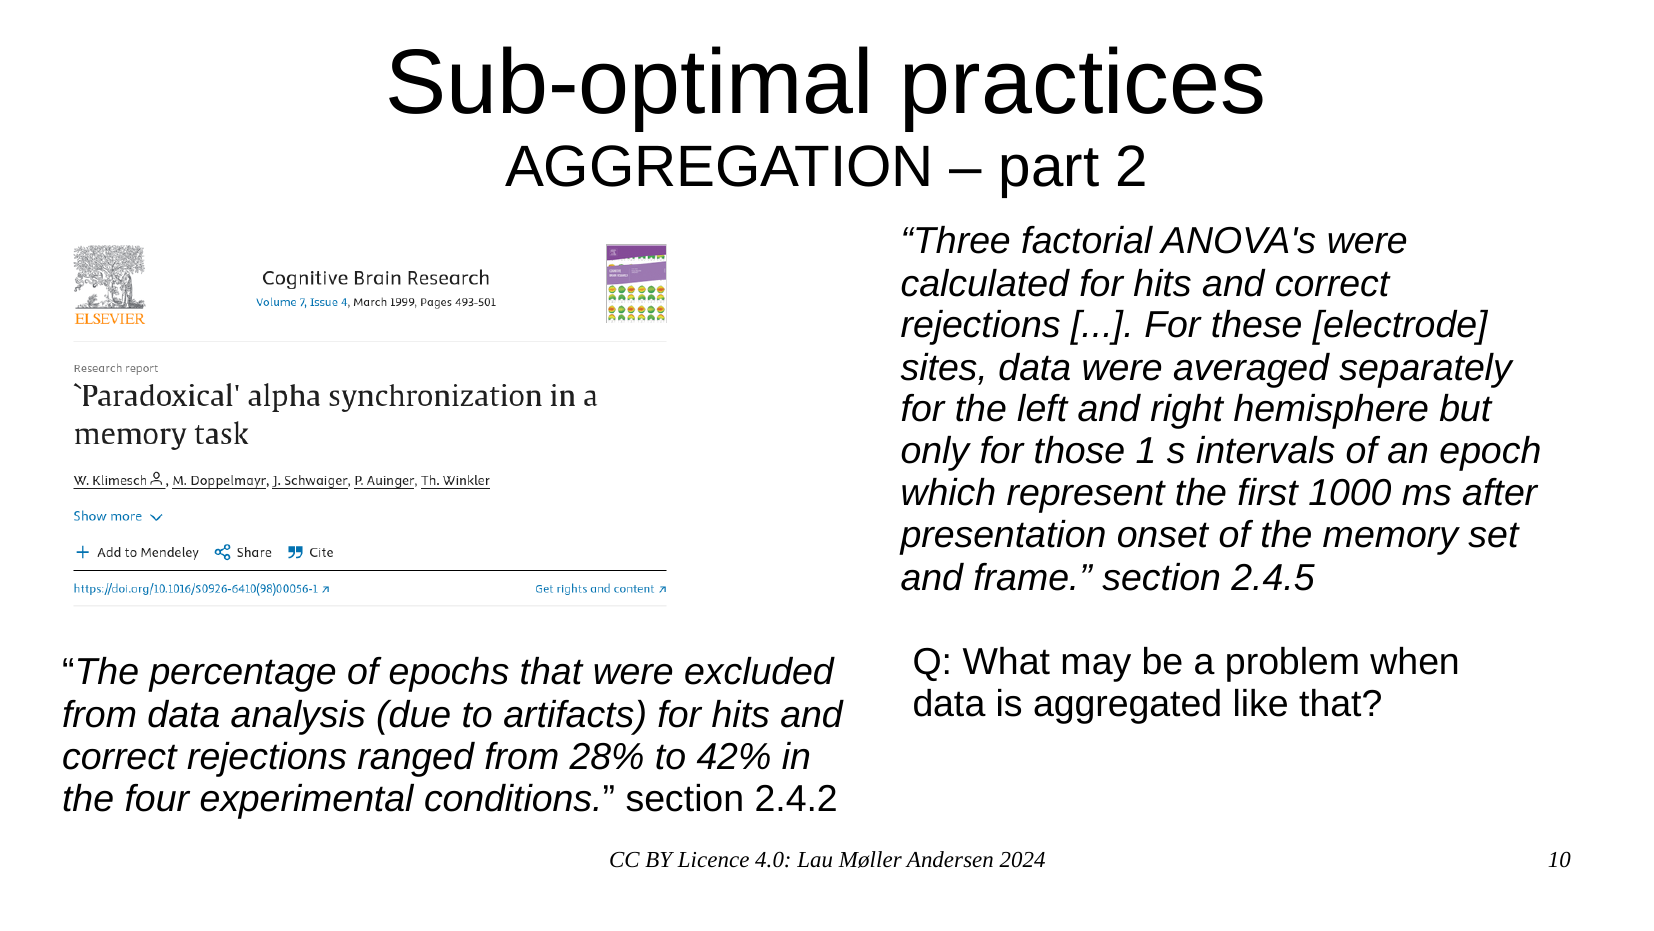

# Sub-optimal practices AGGREGATION – part 2
“Three factorial ANOVA's were calculated for hits and correct rejections [...]. For these [electrode] sites, data were averaged separately for the left and right hemisphere but only for those 1 s intervals of an epoch which represent the first 1000 ms after presentation onset of the memory set and frame.” section 2.4.5
Q: What may be a problem when data is aggregated like that?
“The percentage of epochs that were excluded from data analysis (due to artifacts) for hits and correct rejections ranged from 28% to 42% in the four experimental conditions.” section 2.4.2
CC BY Licence 4.0: Lau Møller Andersen 2024
10